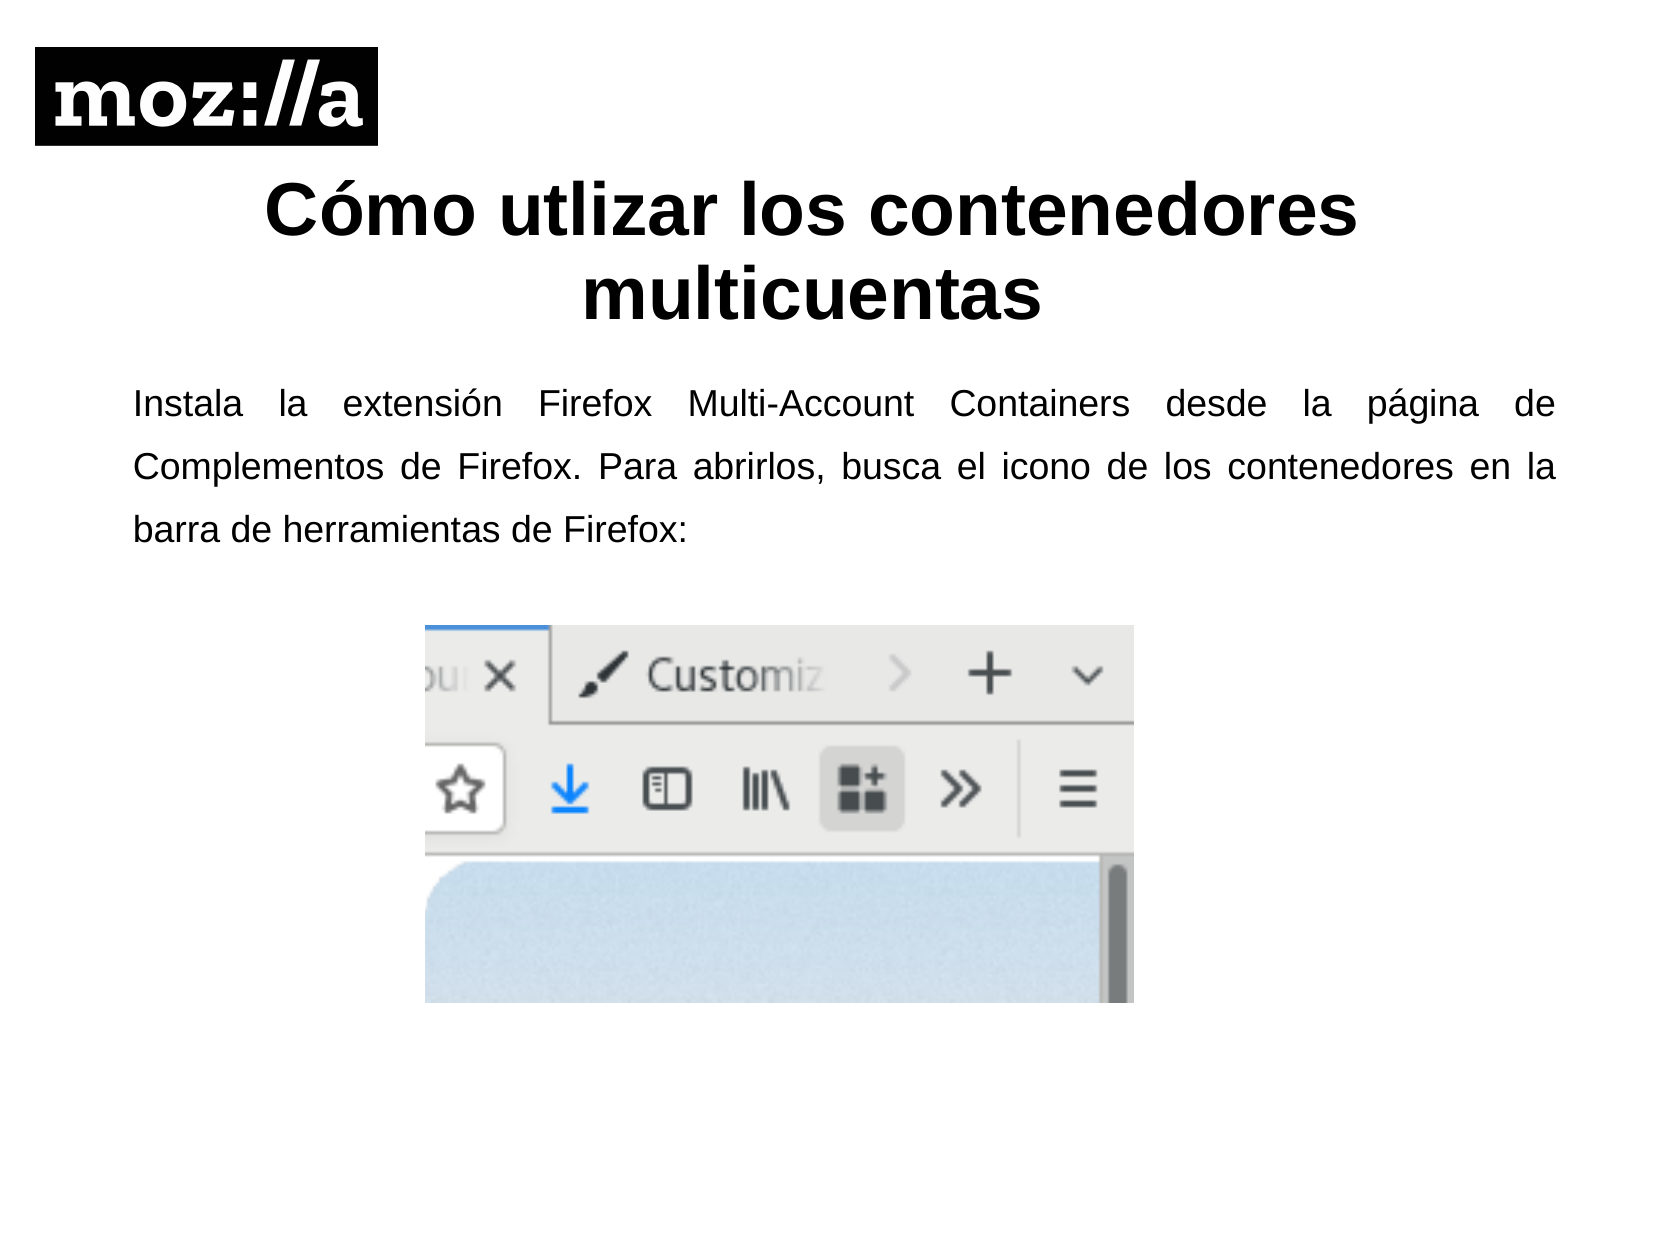

Cómo utlizar los contenedores multicuentas
#
Instala la extensión Firefox Multi-Account Containers desde la página de Complementos de Firefox. Para abrirlos, busca el icono de los contenedores en la barra de herramientas de Firefox: